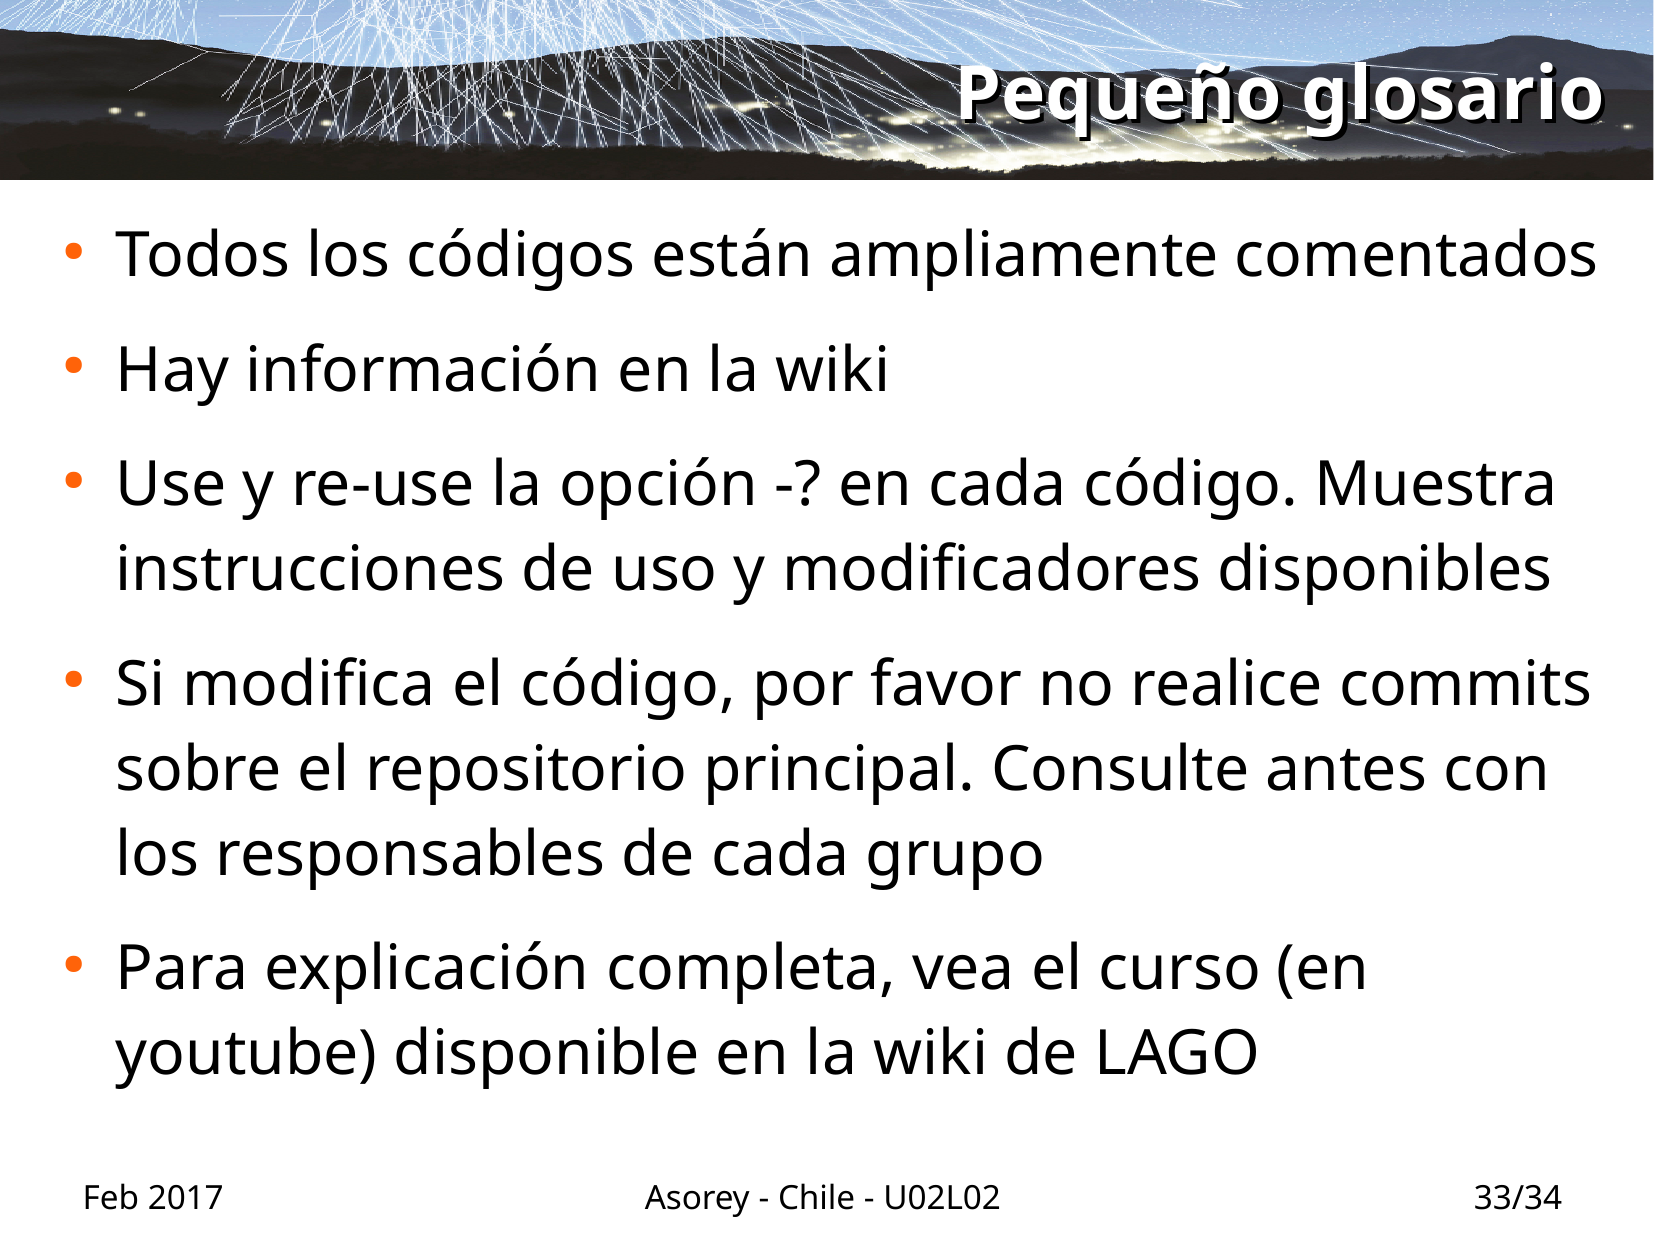

# Pequeño glosario
Todos los códigos están ampliamente comentados
Hay información en la wiki
Use y re-use la opción -? en cada código. Muestra instrucciones de uso y modificadores disponibles
Si modifica el código, por favor no realice commits sobre el repositorio principal. Consulte antes con los responsables de cada grupo
Para explicación completa, vea el curso (en youtube) disponible en la wiki de LAGO
Feb 2017
Asorey - Chile - U02L02
33